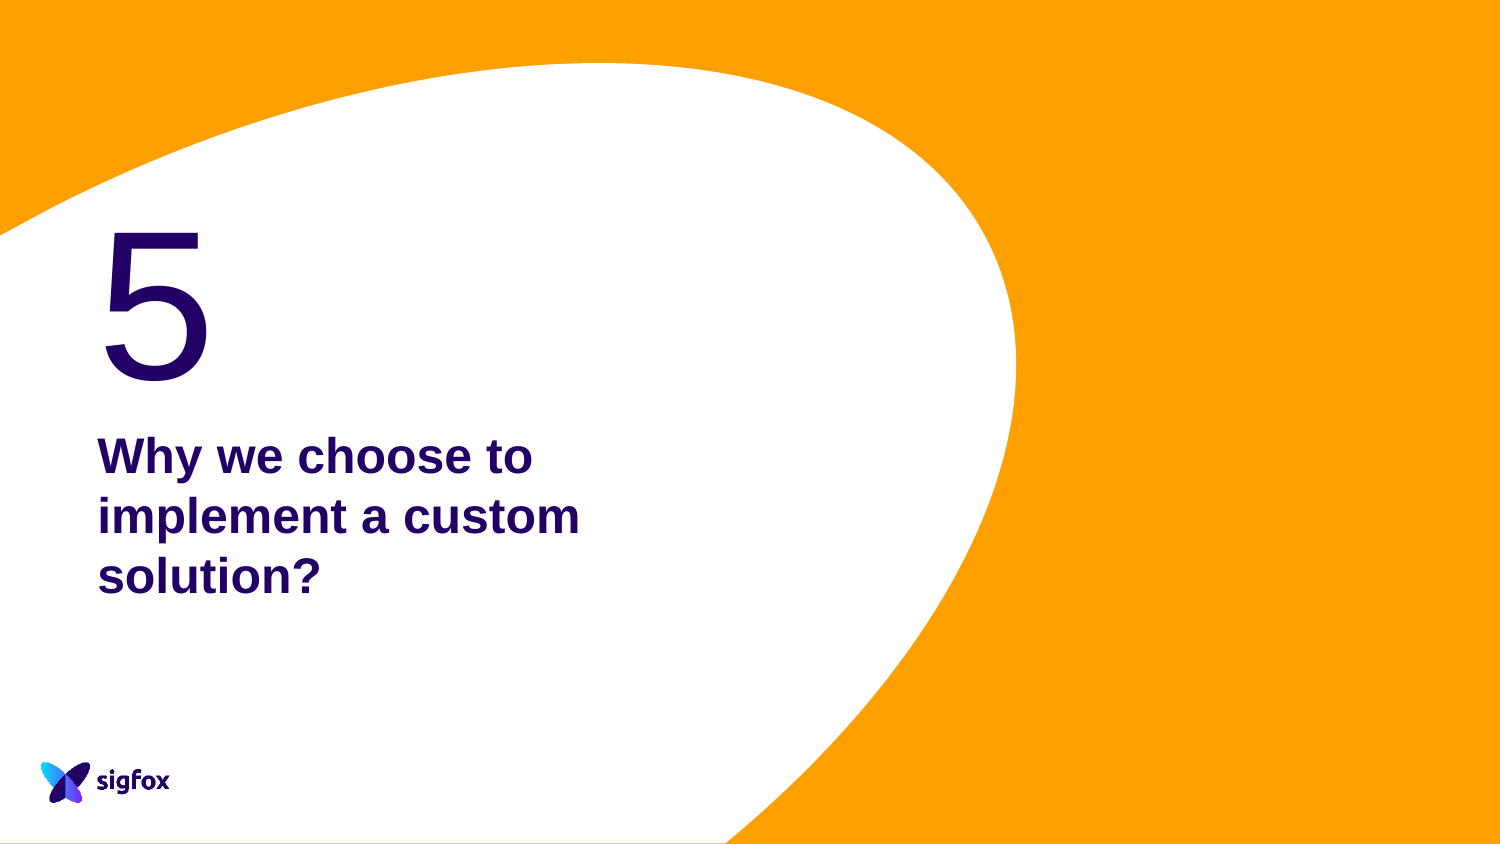

5
Why we choose to implement a custom solution?